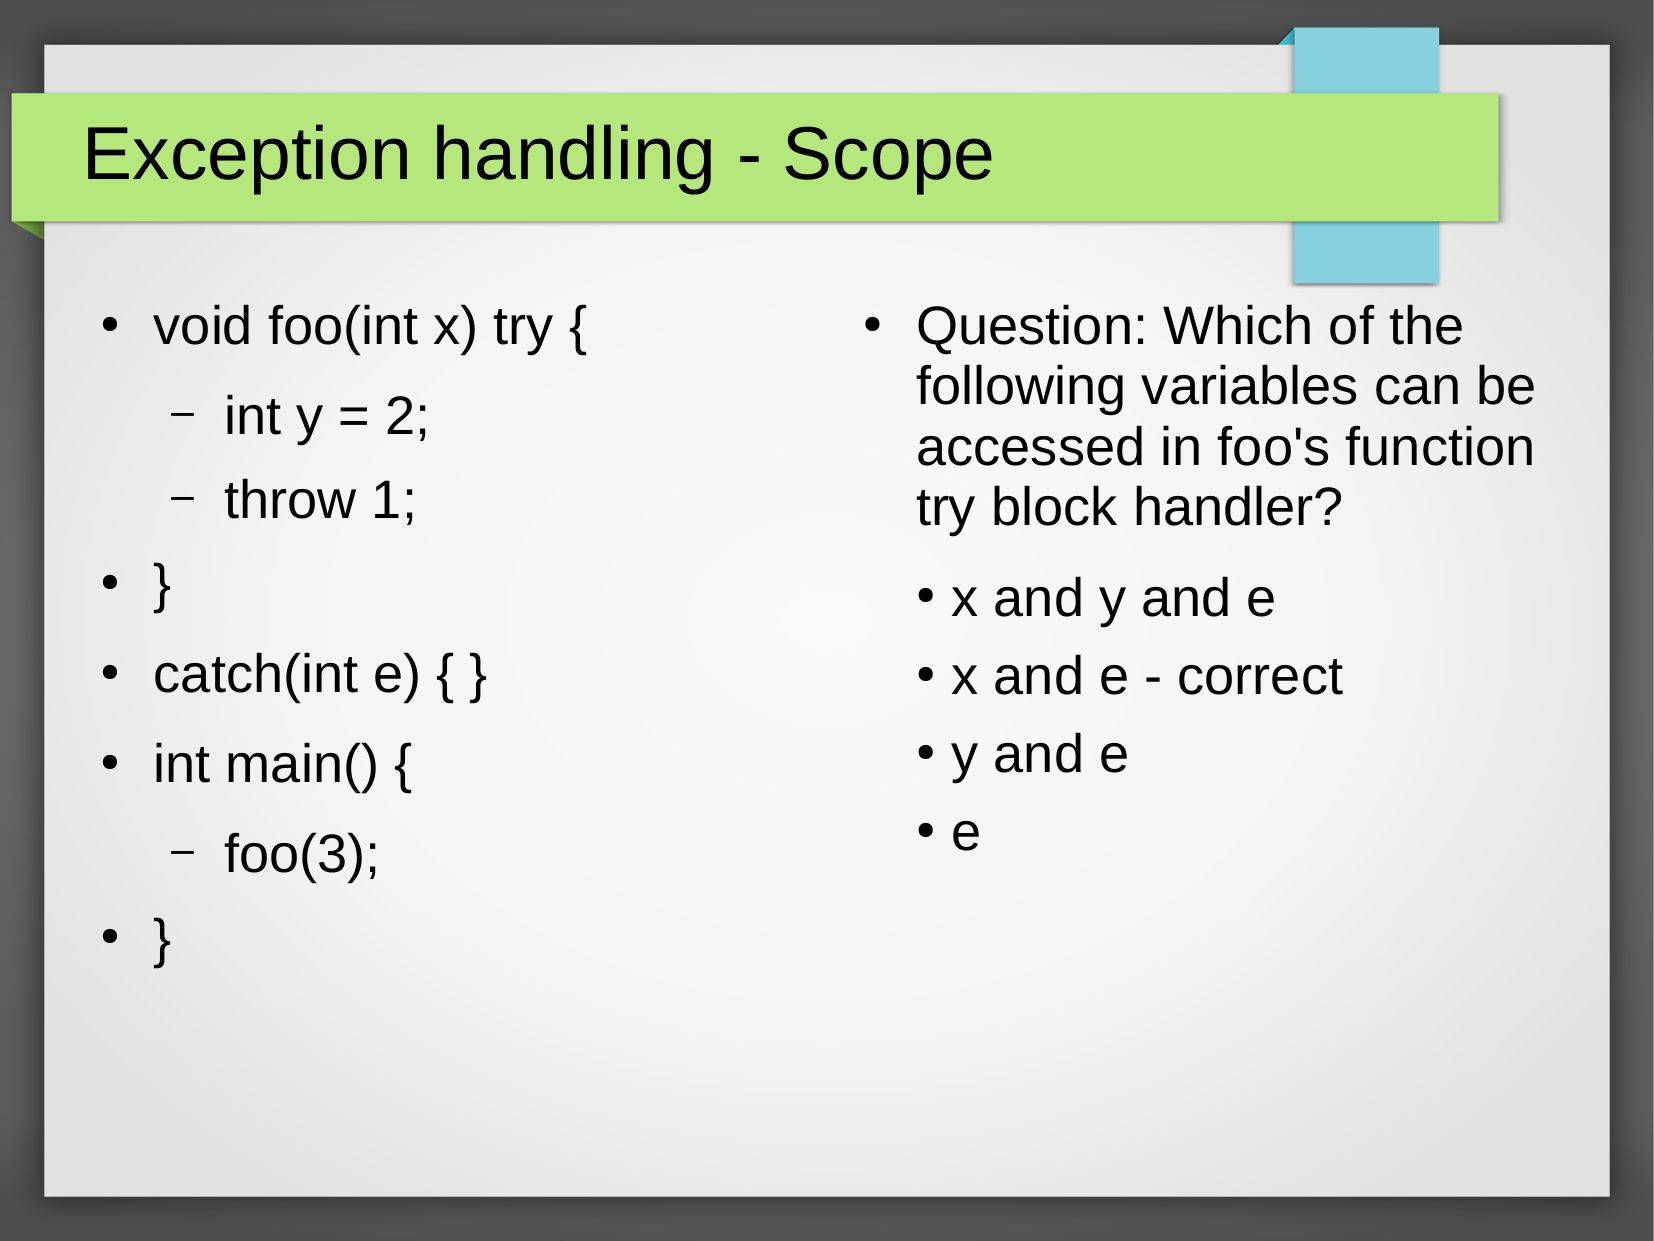

# Exception handling - Scope
void foo(int x) try {
int y = 2;
throw 1;
}
catch(int e) { }
int main() {
foo(3);
}
Question: Which of the following variables can be accessed in foo's function try block handler?
x and y and e
x and e - correct
y and e
e